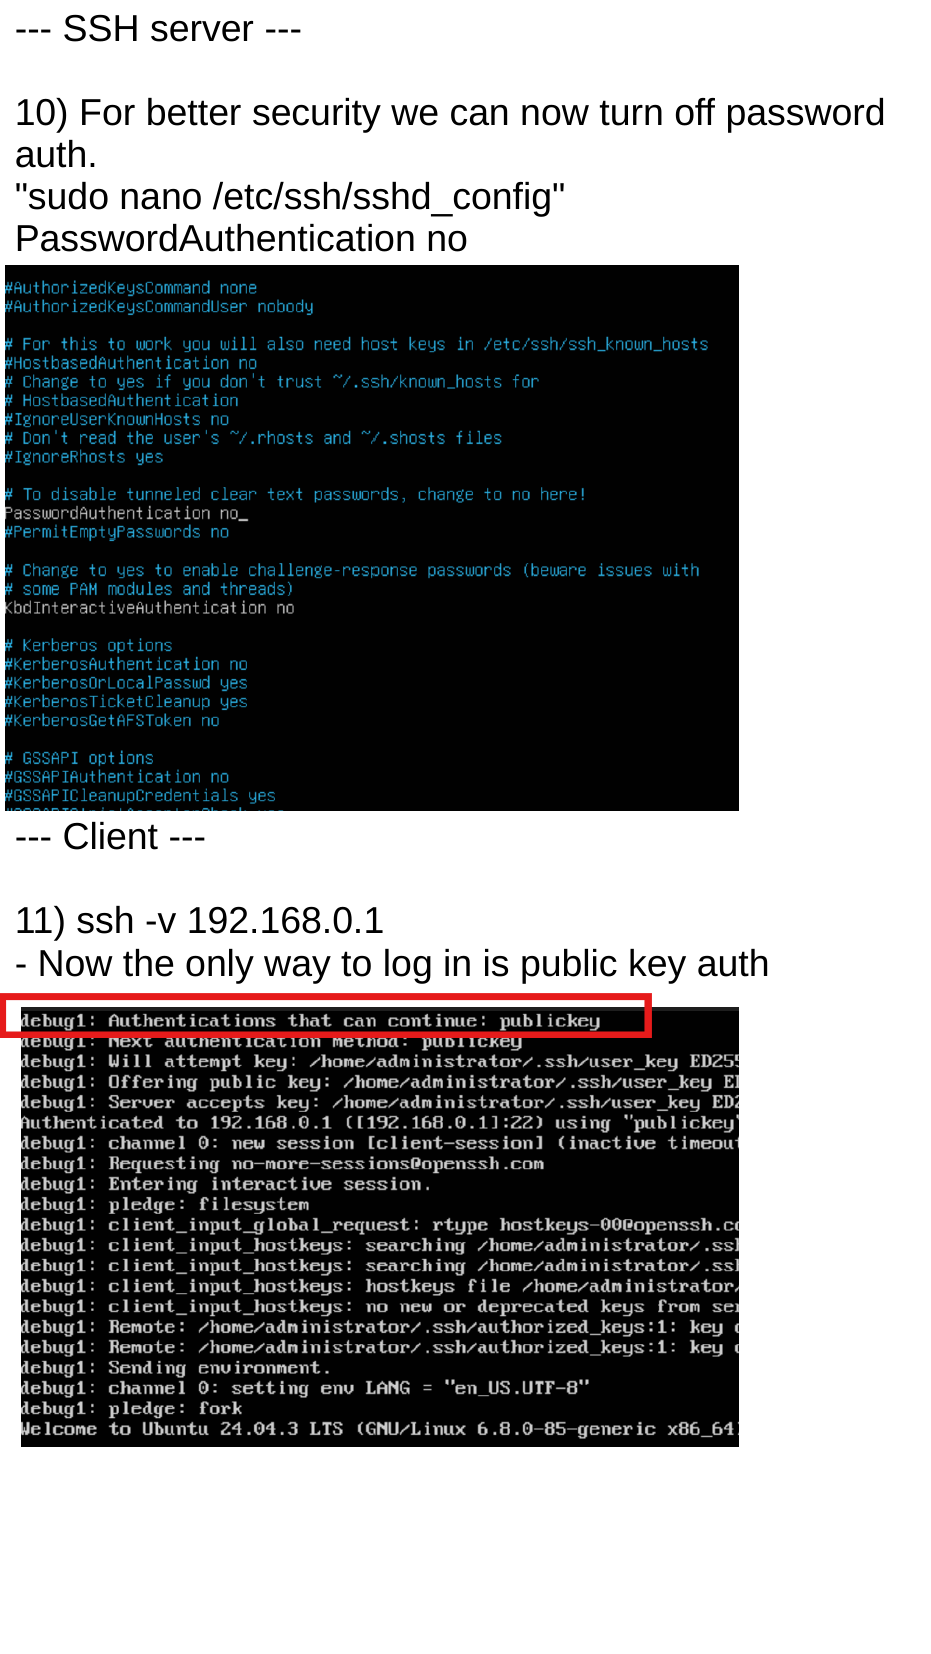

--- SSH server ---
10) For better security we can now turn off password auth.
"sudo nano /etc/ssh/sshd_config"
PasswordAuthentication no
--- Client ---
11) ssh -v 192.168.0.1
- Now the only way to log in is public key auth